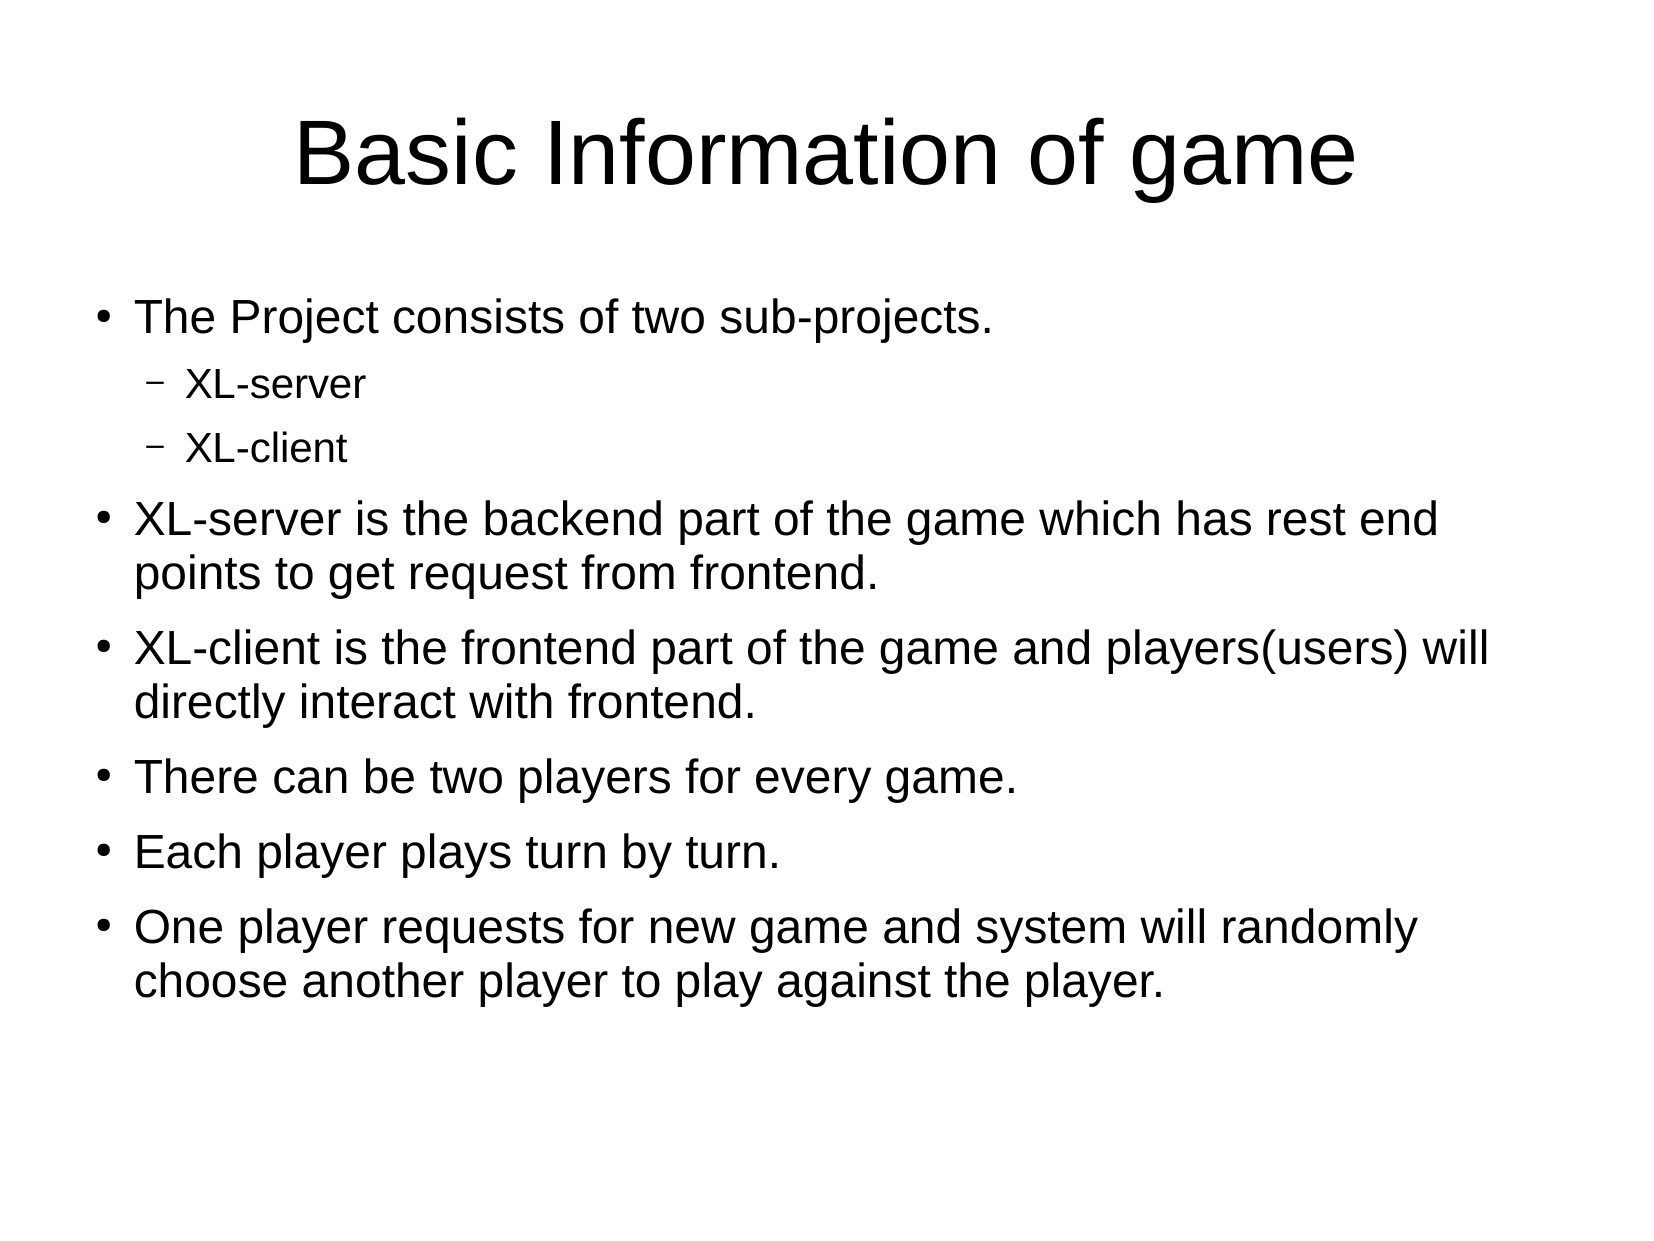

# Basic Information of game
The Project consists of two sub-projects.
XL-server
XL-client
XL-server is the backend part of the game which has rest end points to get request from frontend.
XL-client is the frontend part of the game and players(users) will directly interact with frontend.
There can be two players for every game.
Each player plays turn by turn.
One player requests for new game and system will randomly choose another player to play against the player.